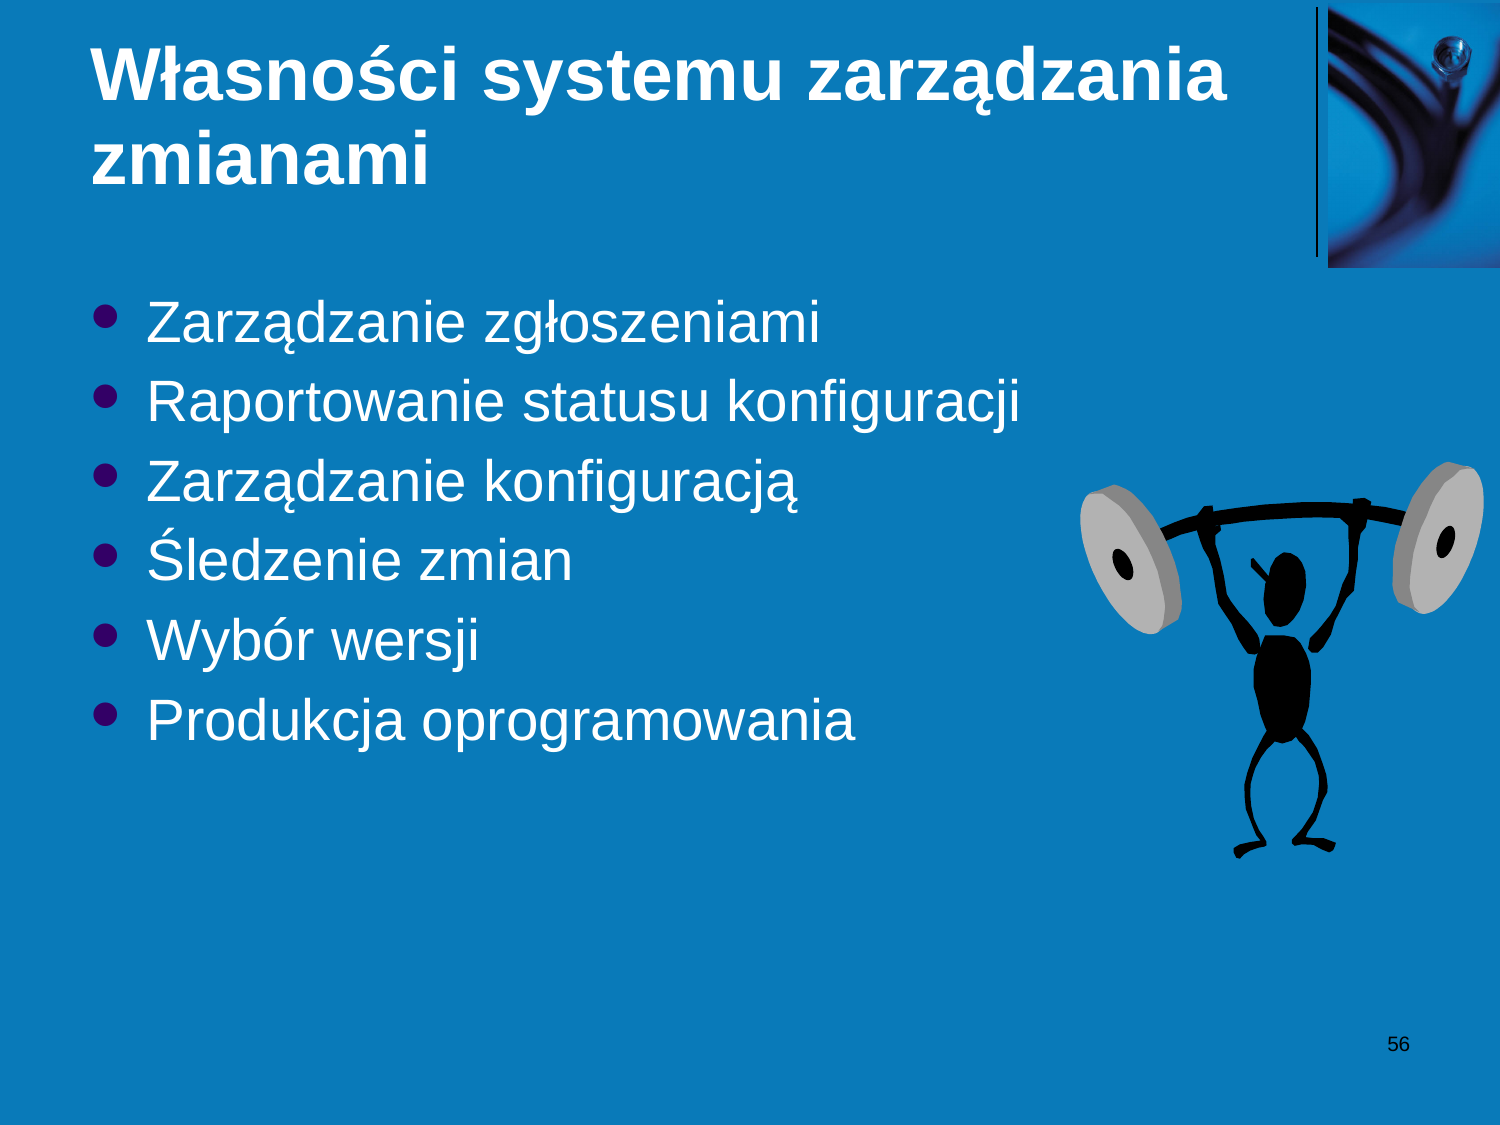

# Własności systemu zarządzania zmianami
Zarządzanie zgłoszeniami
Raportowanie statusu konfiguracji
Zarządzanie konfiguracją
Śledzenie zmian
Wybór wersji
Produkcja oprogramowania
56